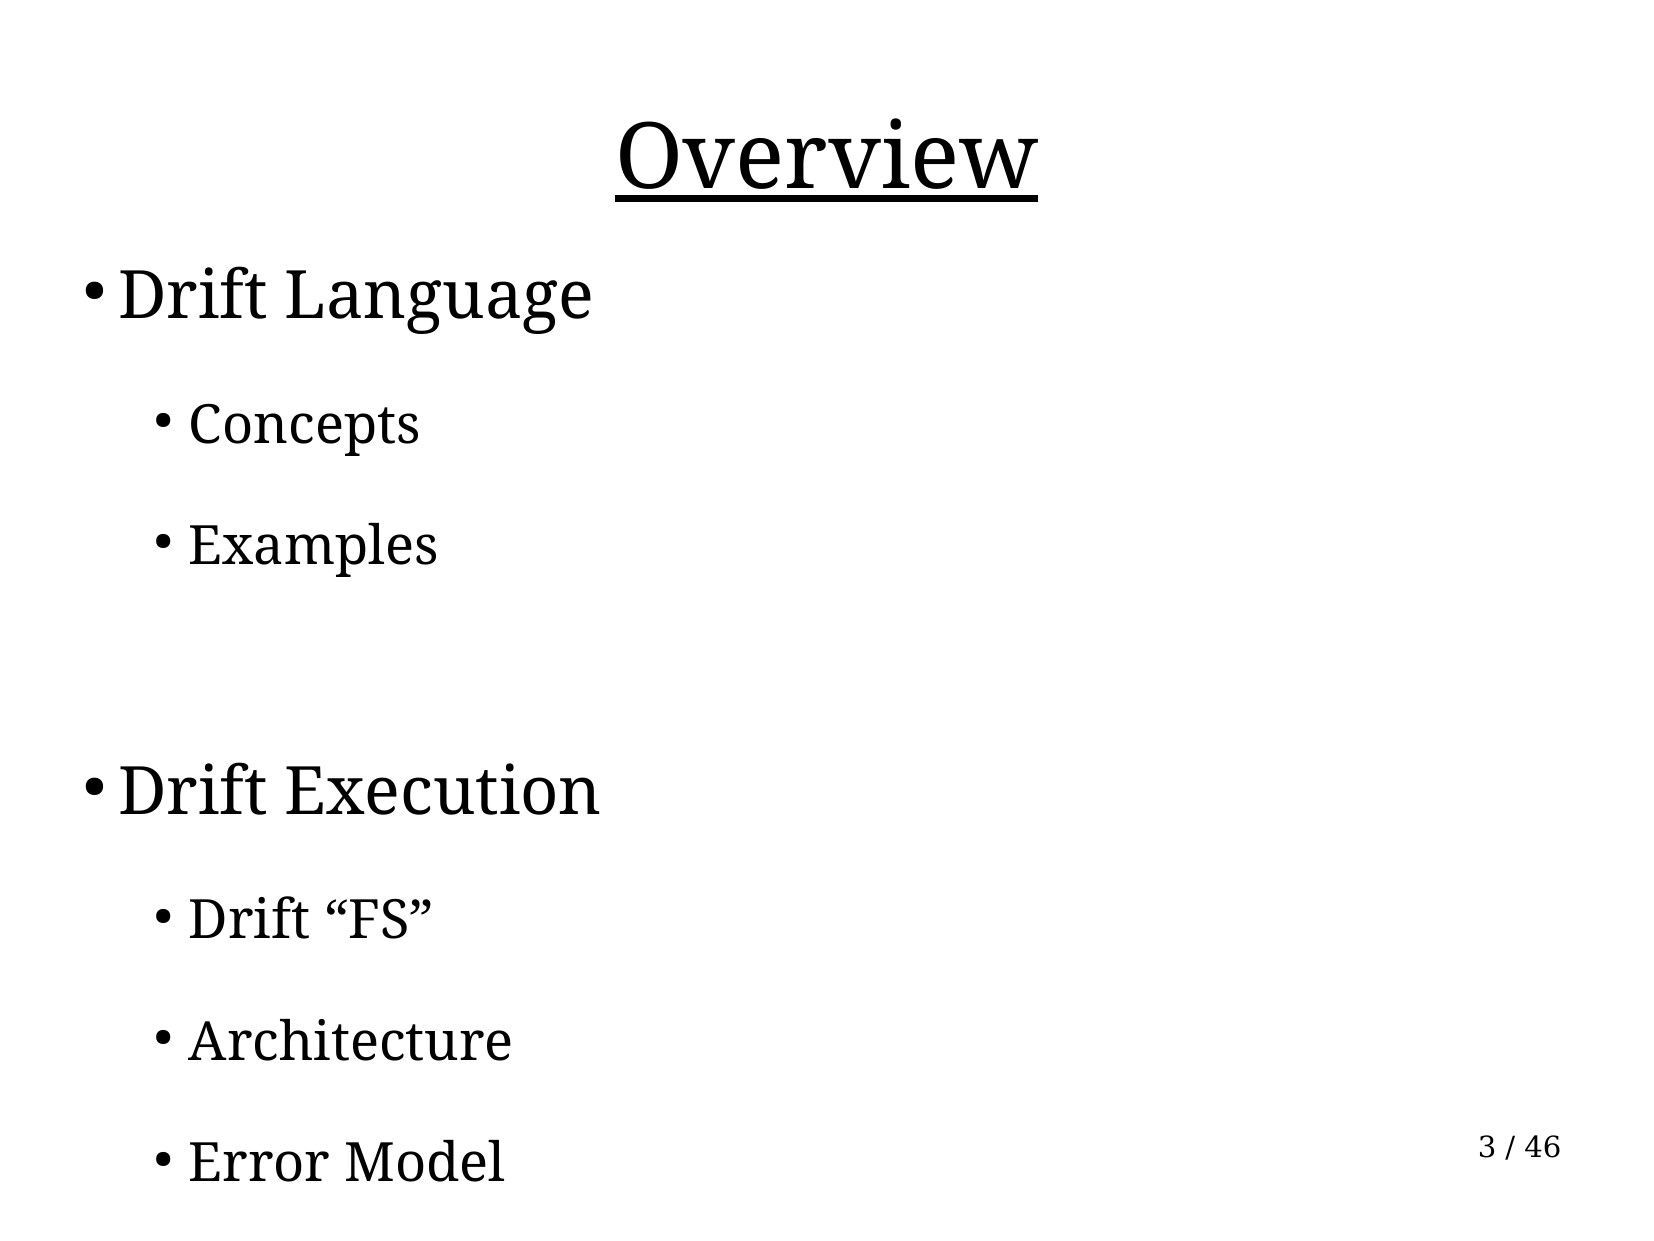

# Overview
Drift Language
Concepts
Examples
Drift Execution
Drift “FS”
Architecture
Error Model
3